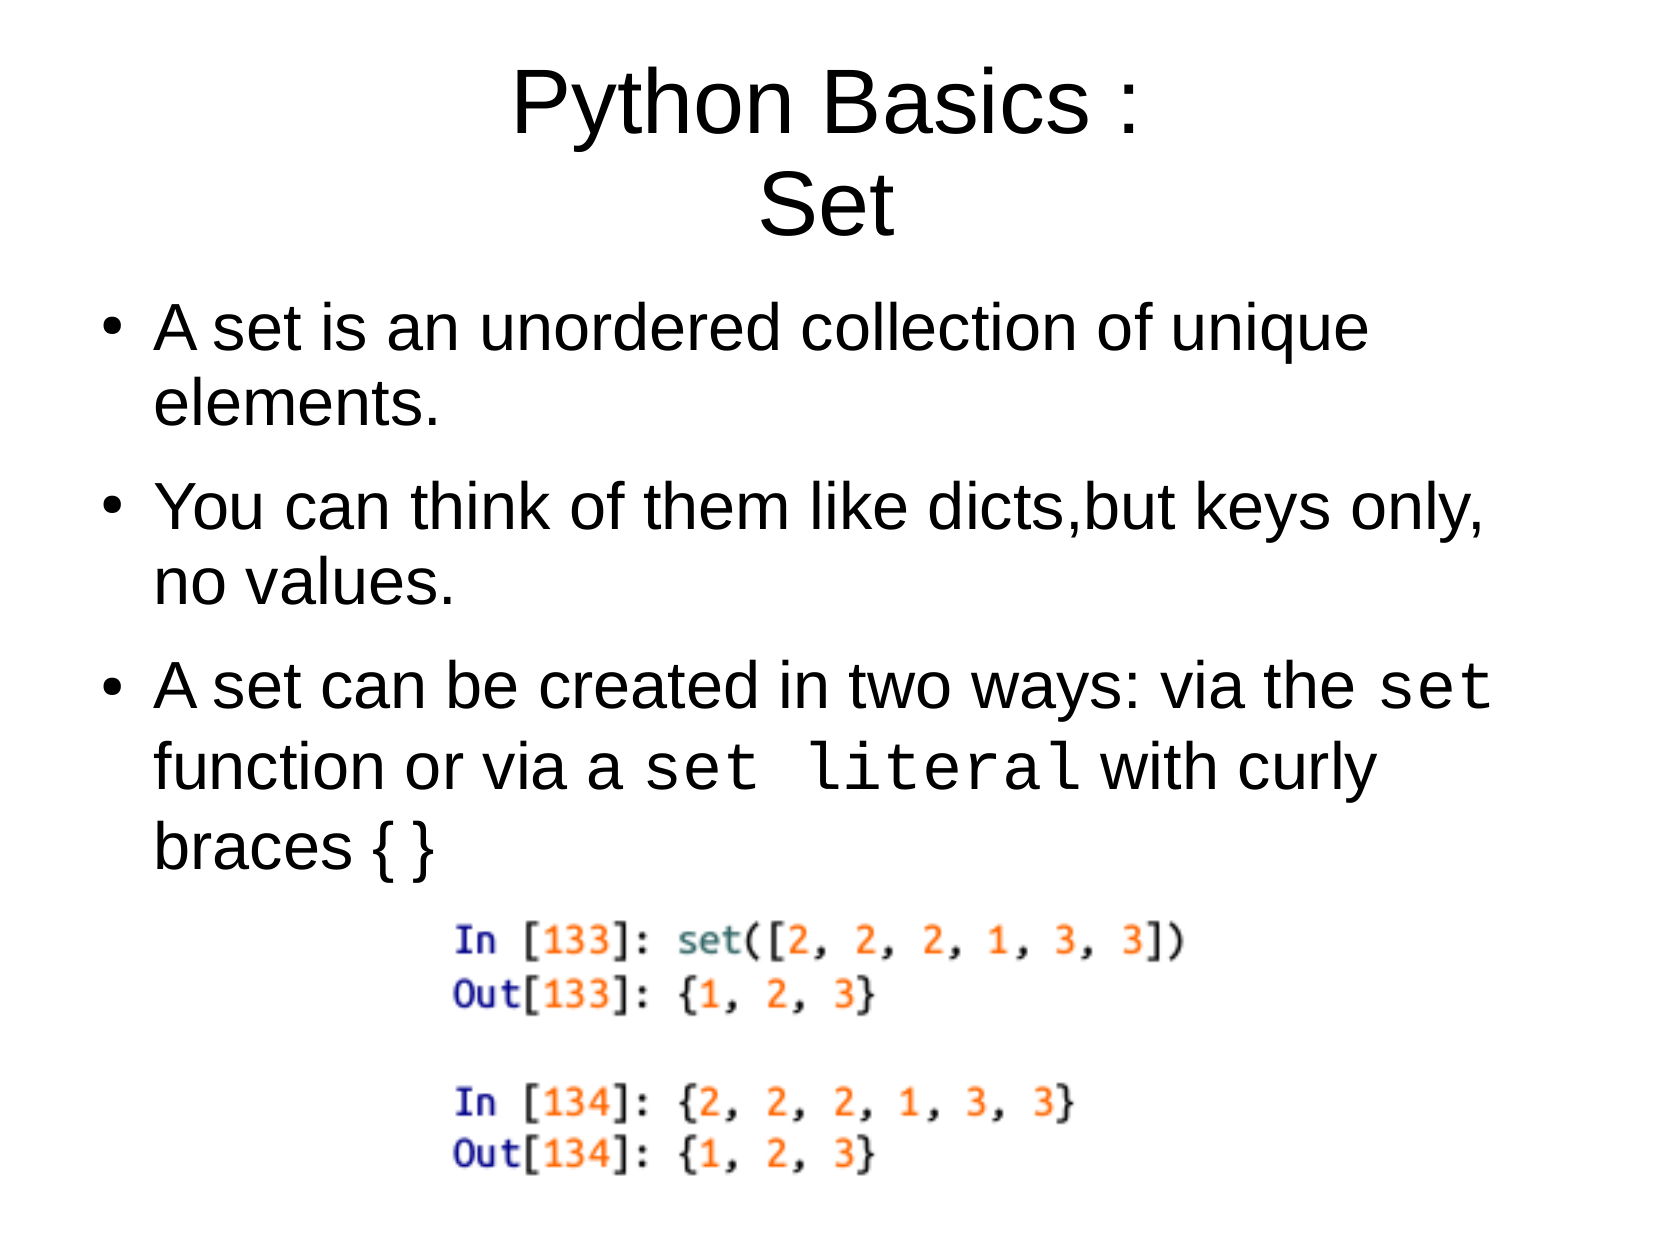

# Python Basics : Set
A set is an unordered collection of unique elements.
You can think of them like dicts,but keys only, no values.
A set can be created in two ways: via the set function or via a set literal with curly braces { }